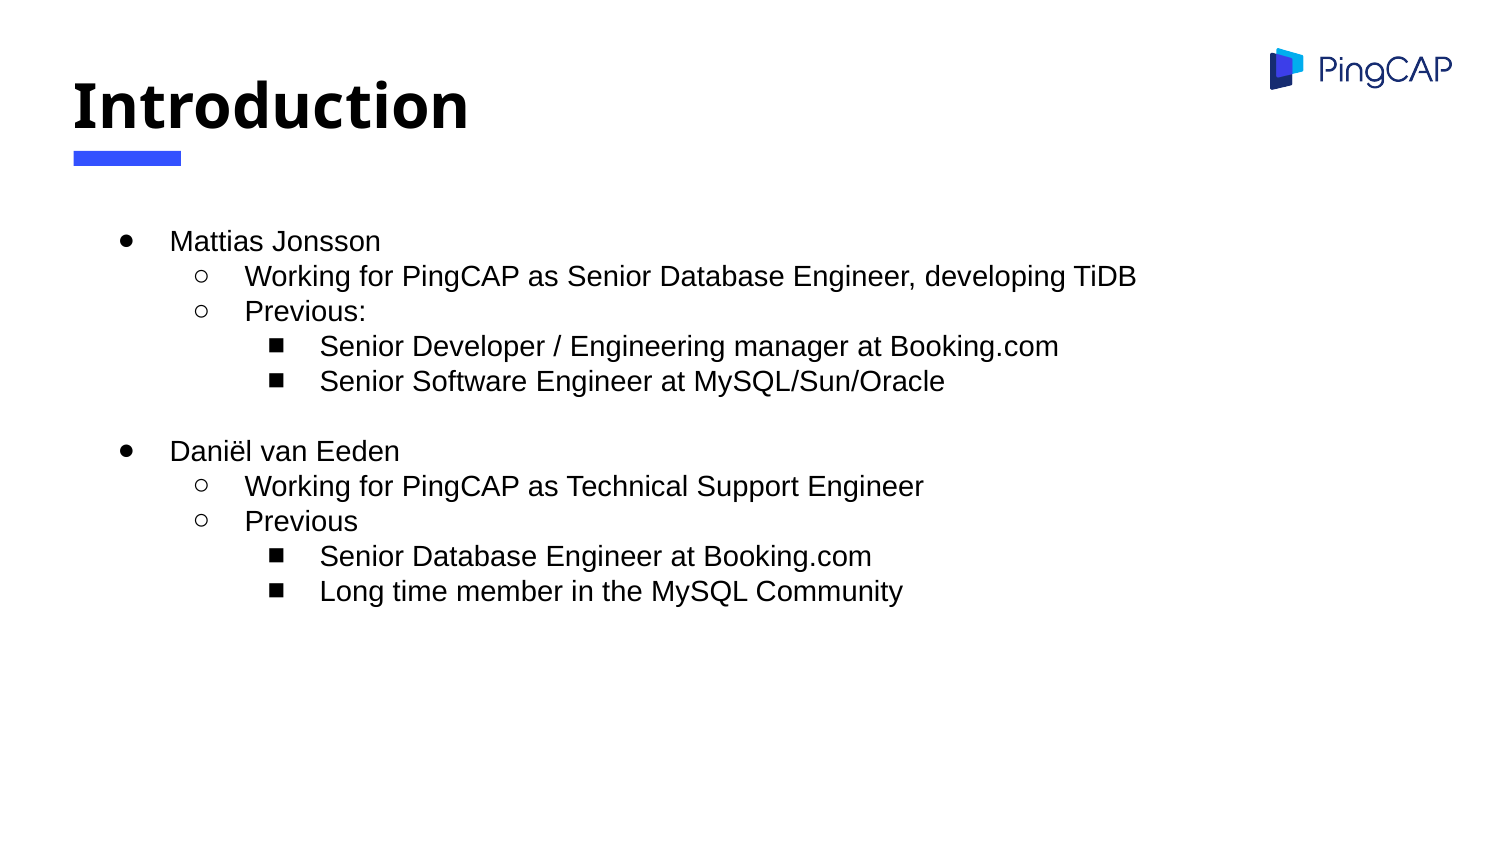

Introduction
Mattias Jonsson
Working for PingCAP as Senior Database Engineer, developing TiDB
Previous:
Senior Developer / Engineering manager at Booking.com
Senior Software Engineer at MySQL/Sun/Oracle
Daniël van Eeden
Working for PingCAP as Technical Support Engineer
Previous
Senior Database Engineer at Booking.com
Long time member in the MySQL Community